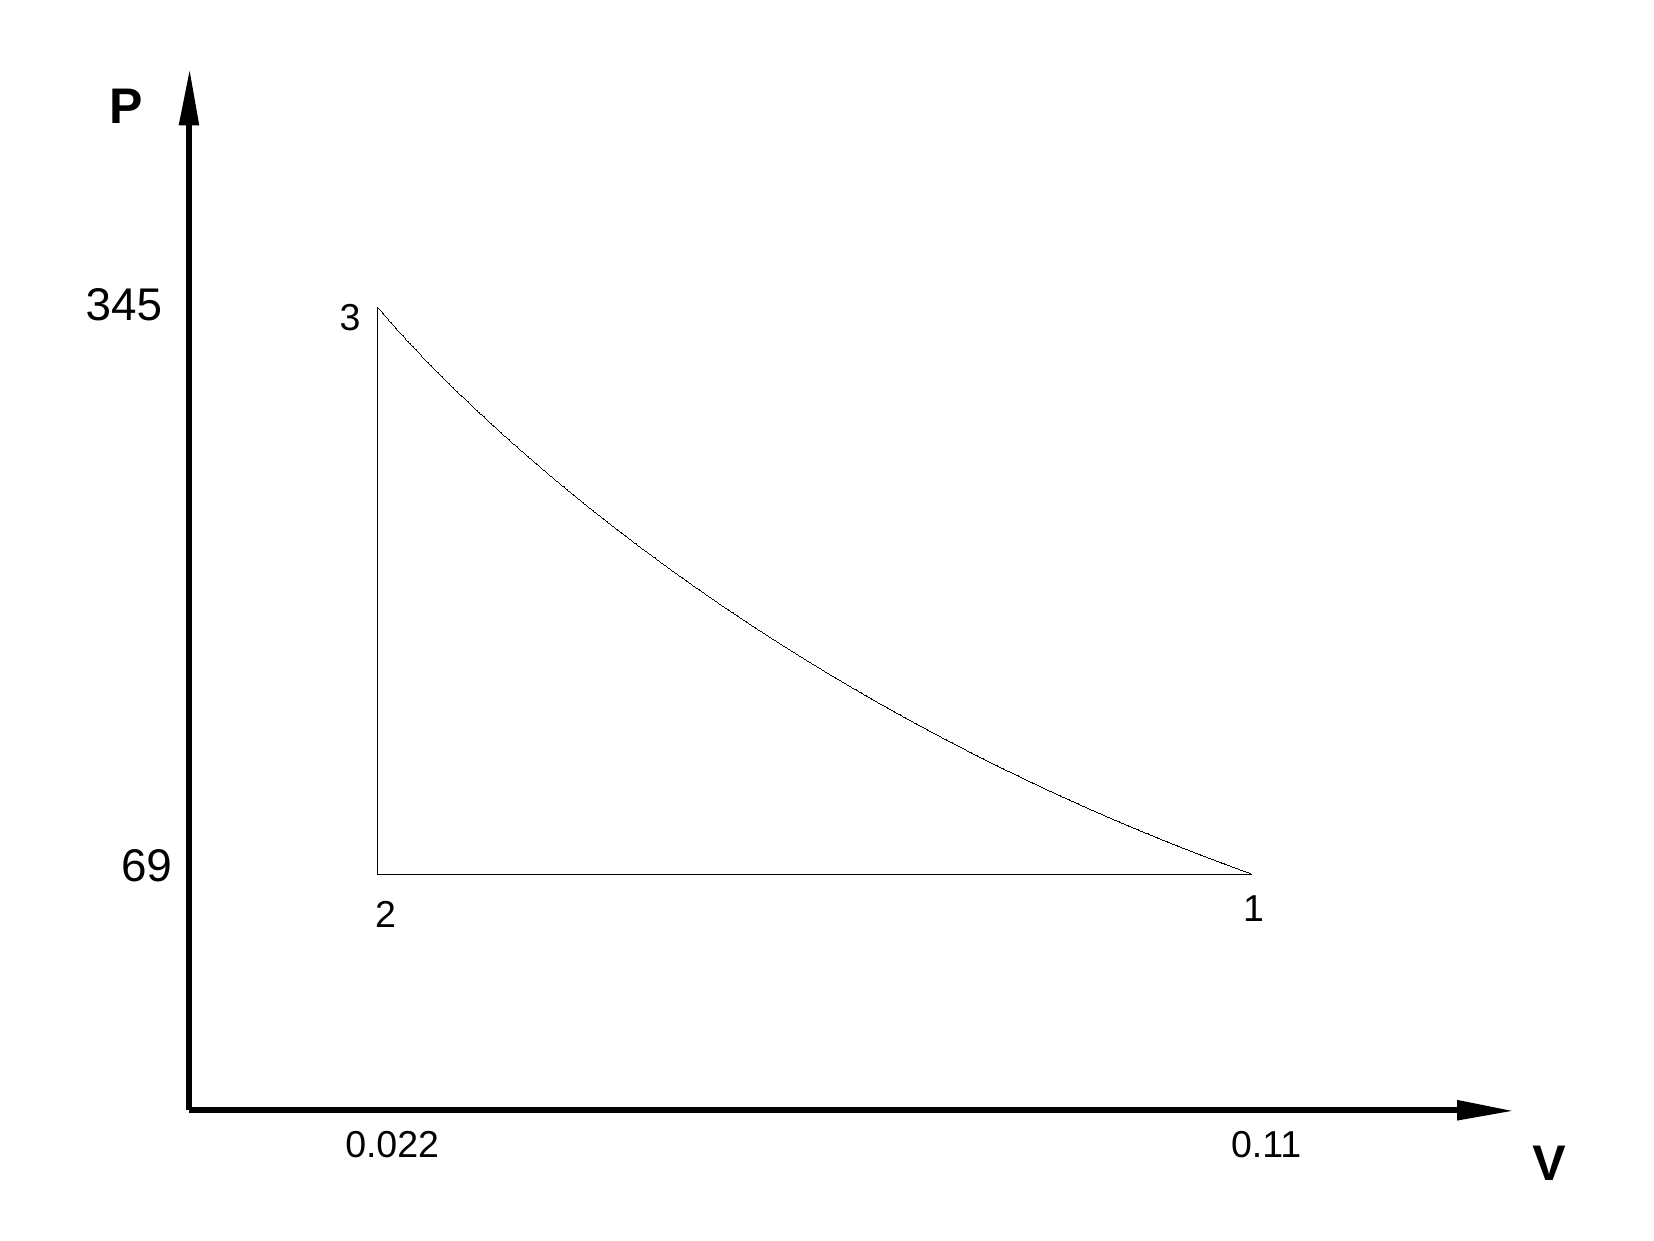

P
345
3
69
1
2
0.022
0.11
V